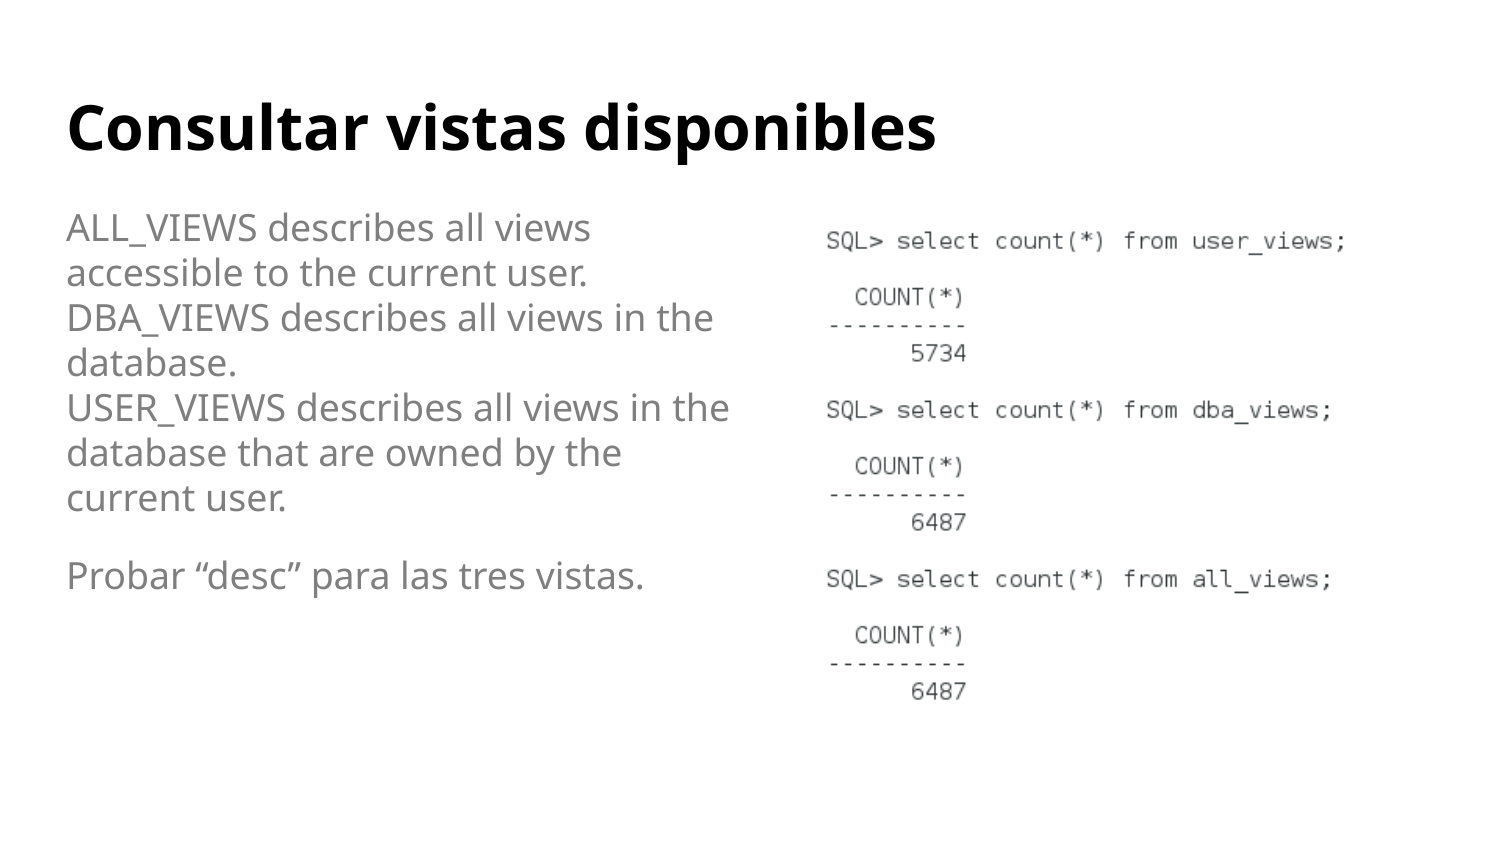

# Consultar vistas disponibles
ALL_VIEWS describes all views accessible to the current user.
DBA_VIEWS describes all views in the database.
USER_VIEWS describes all views in the database that are owned by the current user.
Probar “desc” para las tres vistas.